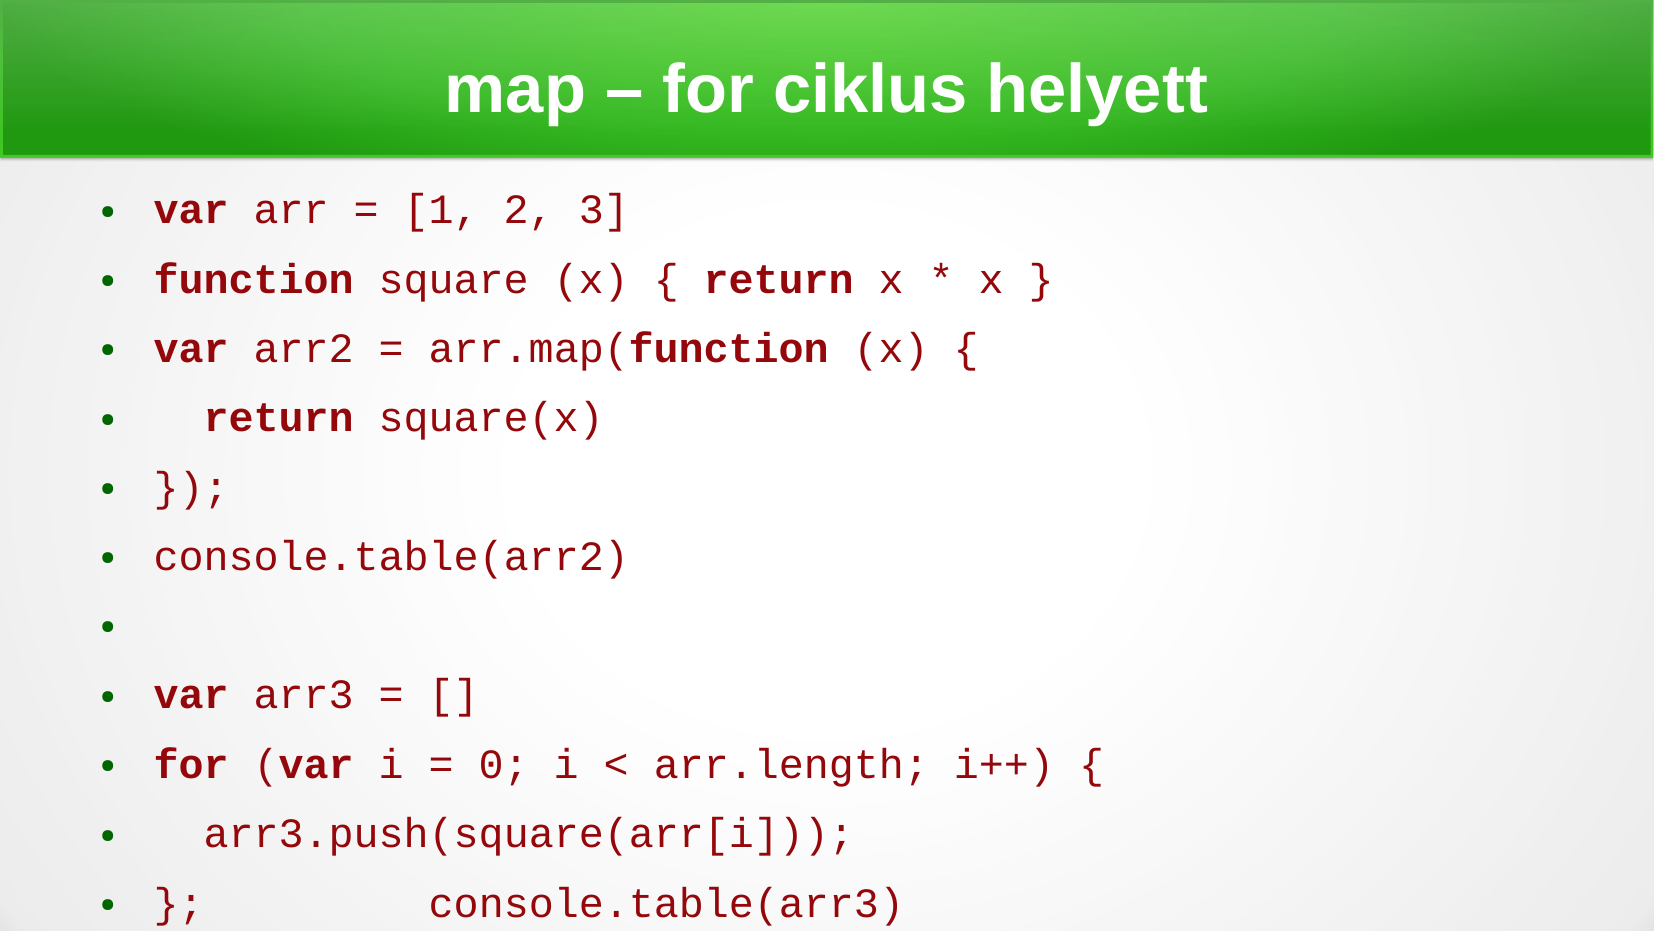

# map – for ciklus helyett
var arr = [1, 2, 3]
function square (x) { return x * x }
var arr2 = arr.map(function (x) {
 return square(x)
});
console.table(arr2)
var arr3 = []
for (var i = 0; i < arr.length; i++) {
 arr3.push(square(arr[i]));
}; console.table(arr3)